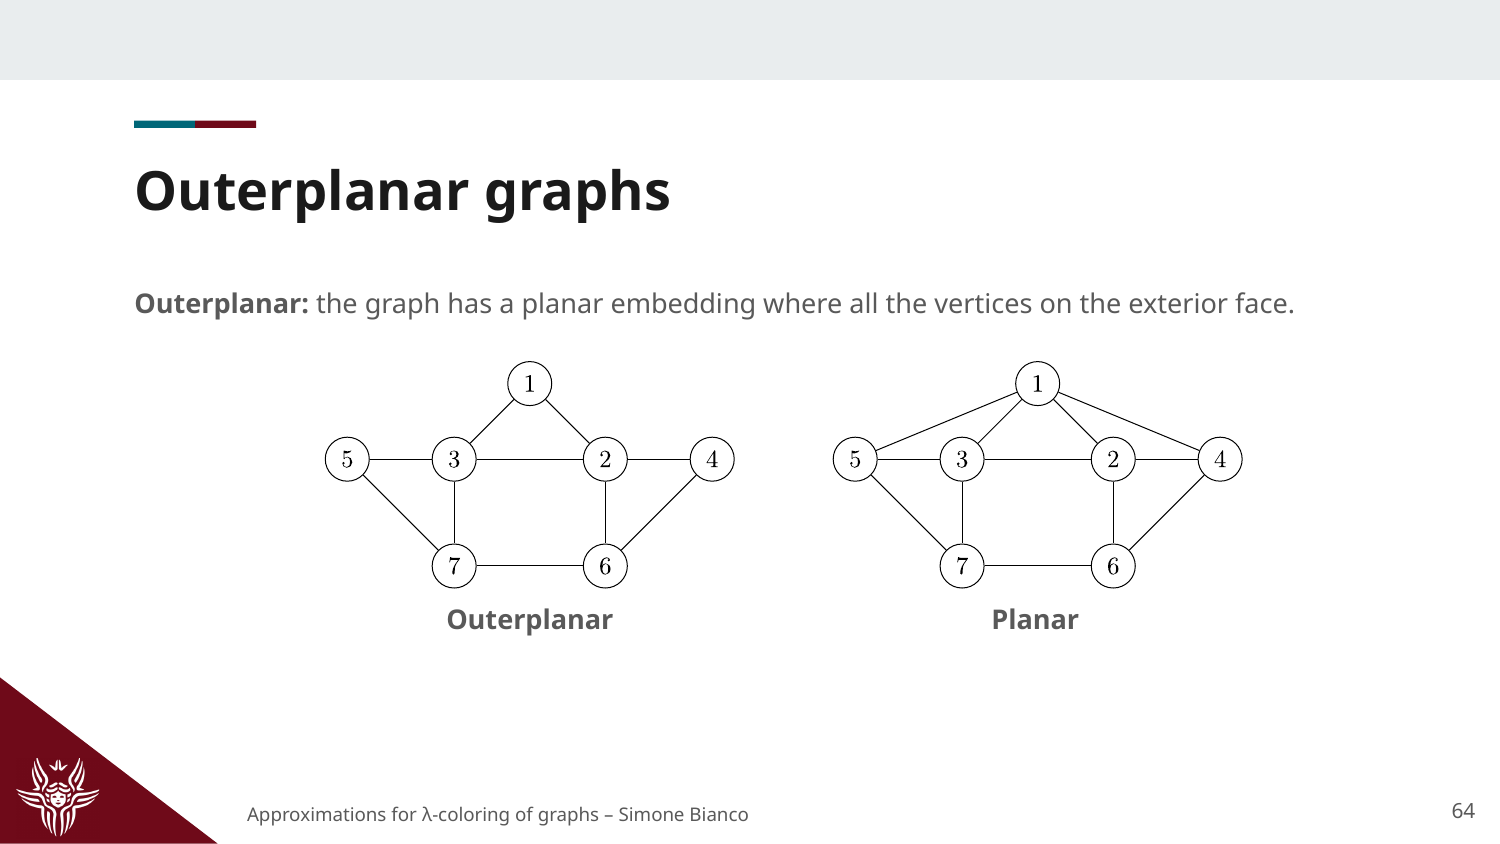

# Outerplanar graphs
Outerplanar: the graph has a planar embedding where all the vertices on the exterior face.
Outerplanar
Planar
Approximations for λ-coloring of graphs – Simone Bianco